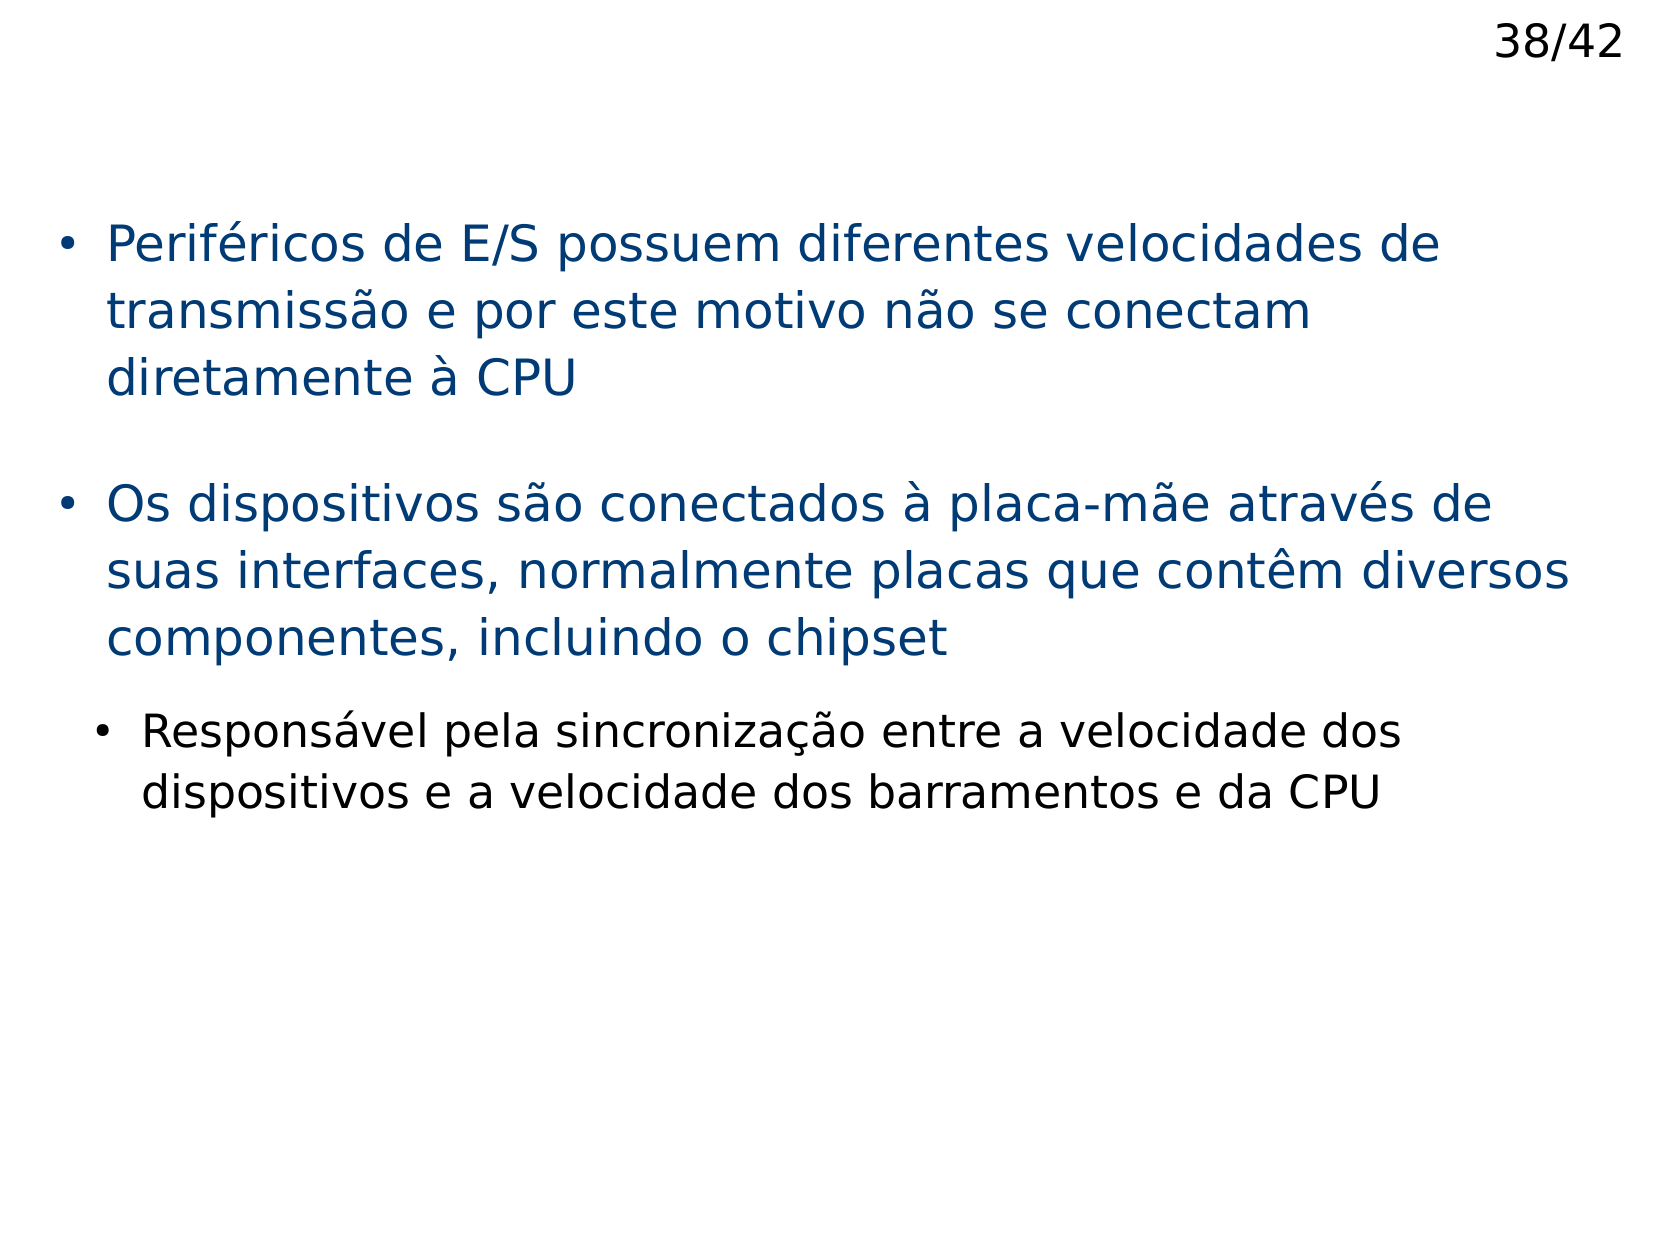

38
#
Periféricos de E/S possuem diferentes velocidades de transmissão e por este motivo não se conectam diretamente à CPU
Os dispositivos são conectados à placa-mãe através de suas interfaces, normalmente placas que contêm diversos componentes, incluindo o chipset
Responsável pela sincronização entre a velocidade dos dispositivos e a velocidade dos barramentos e da CPU